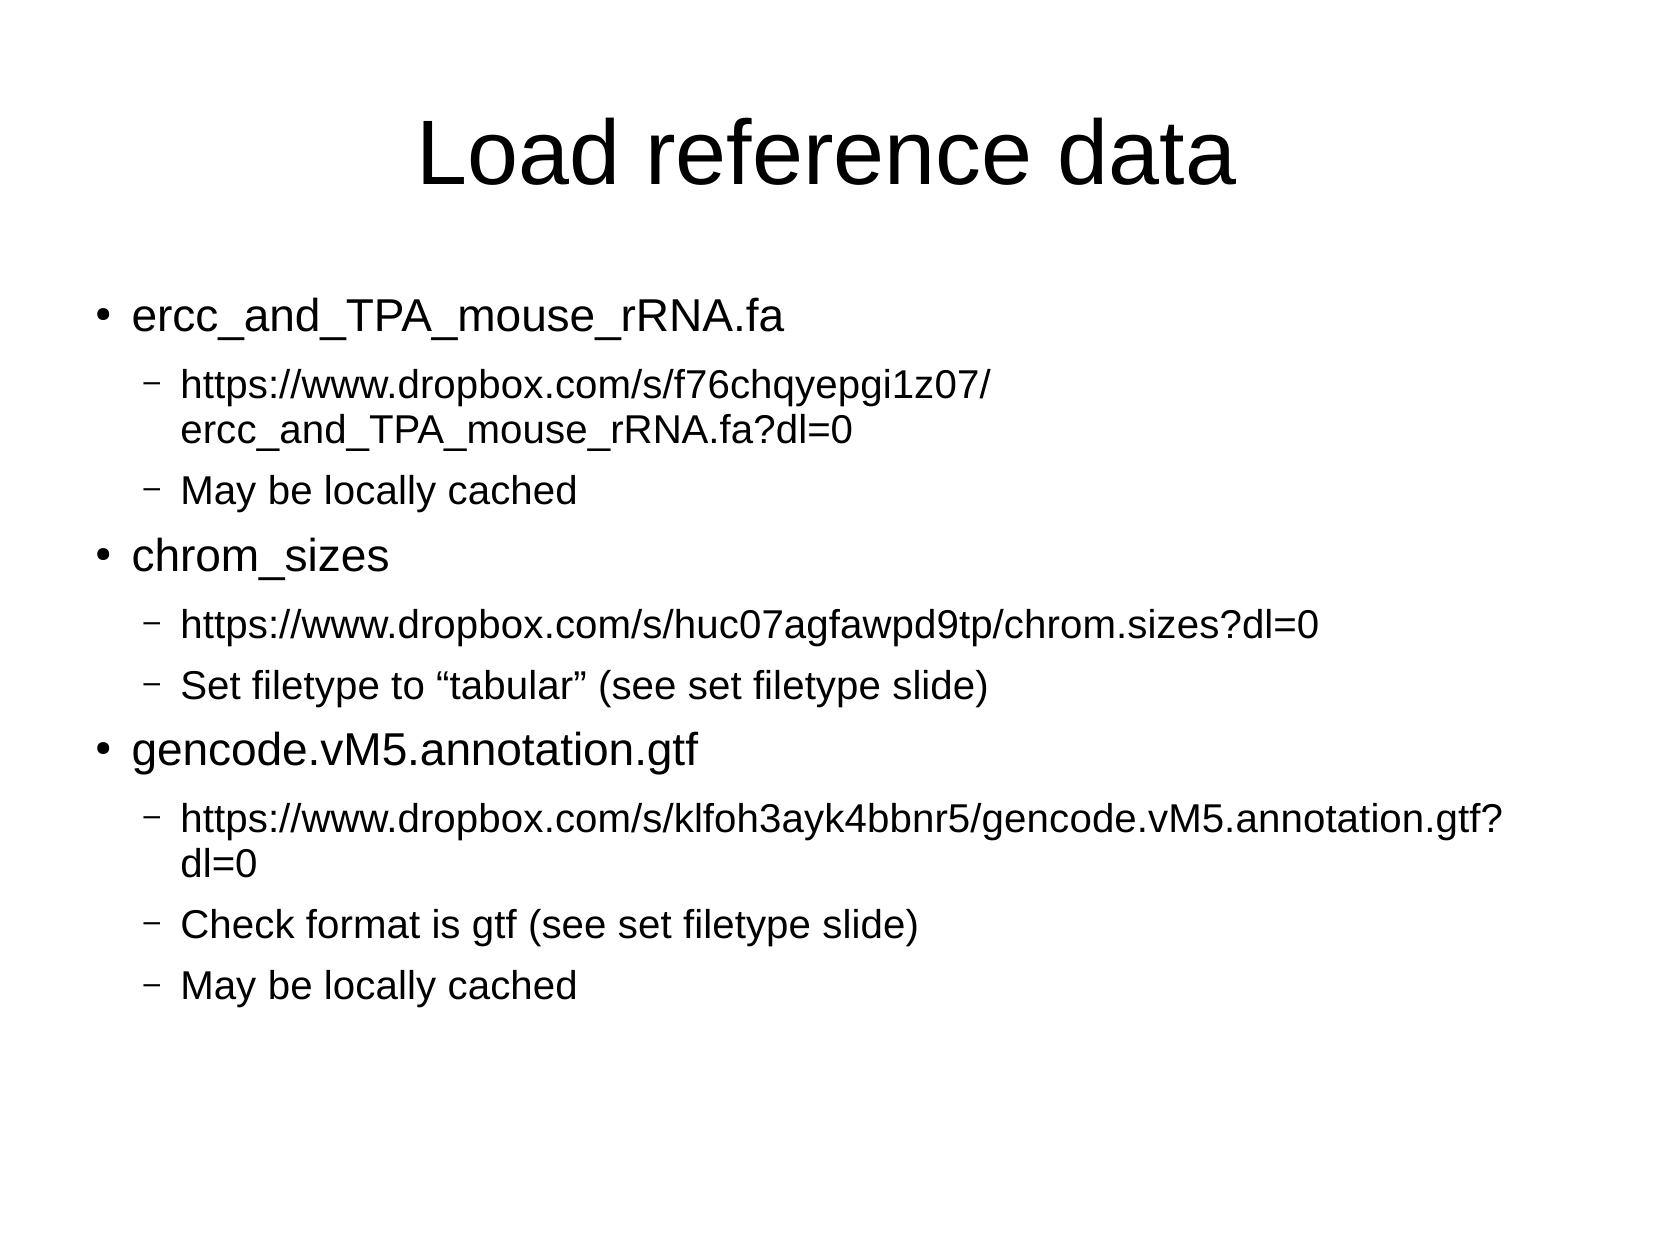

# Load reference data
ercc_and_TPA_mouse_rRNA.fa
https://www.dropbox.com/s/f76chqyepgi1z07/ercc_and_TPA_mouse_rRNA.fa?dl=0
May be locally cached
chrom_sizes
https://www.dropbox.com/s/huc07agfawpd9tp/chrom.sizes?dl=0
Set filetype to “tabular” (see set filetype slide)
gencode.vM5.annotation.gtf
https://www.dropbox.com/s/klfoh3ayk4bbnr5/gencode.vM5.annotation.gtf?dl=0
Check format is gtf (see set filetype slide)
May be locally cached